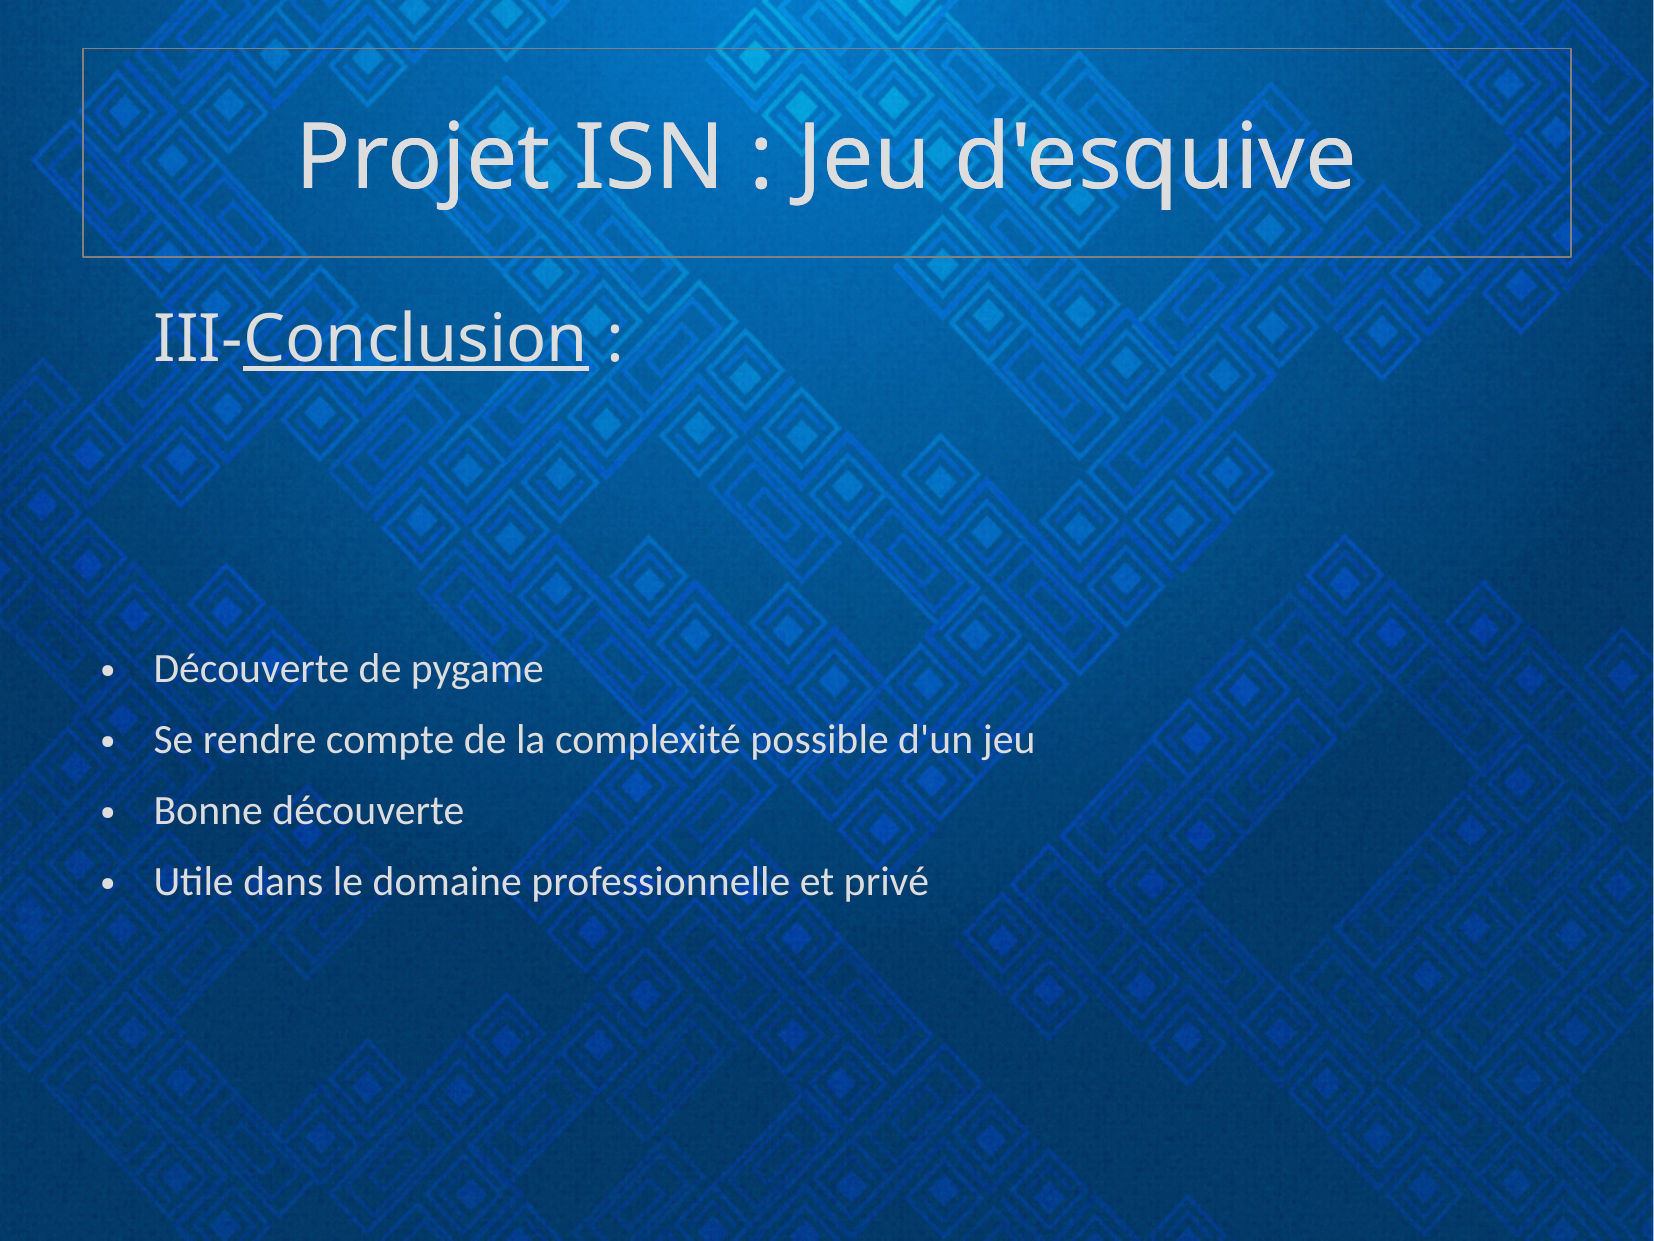

Projet ISN : Jeu d'esquive
# Projet ISN : Jeu d'esquive
III-Conclusion :
Découverte de pygame
Se rendre compte de la complexité possible d'un jeu
Bonne découverte
Utile dans le domaine professionnelle et privé